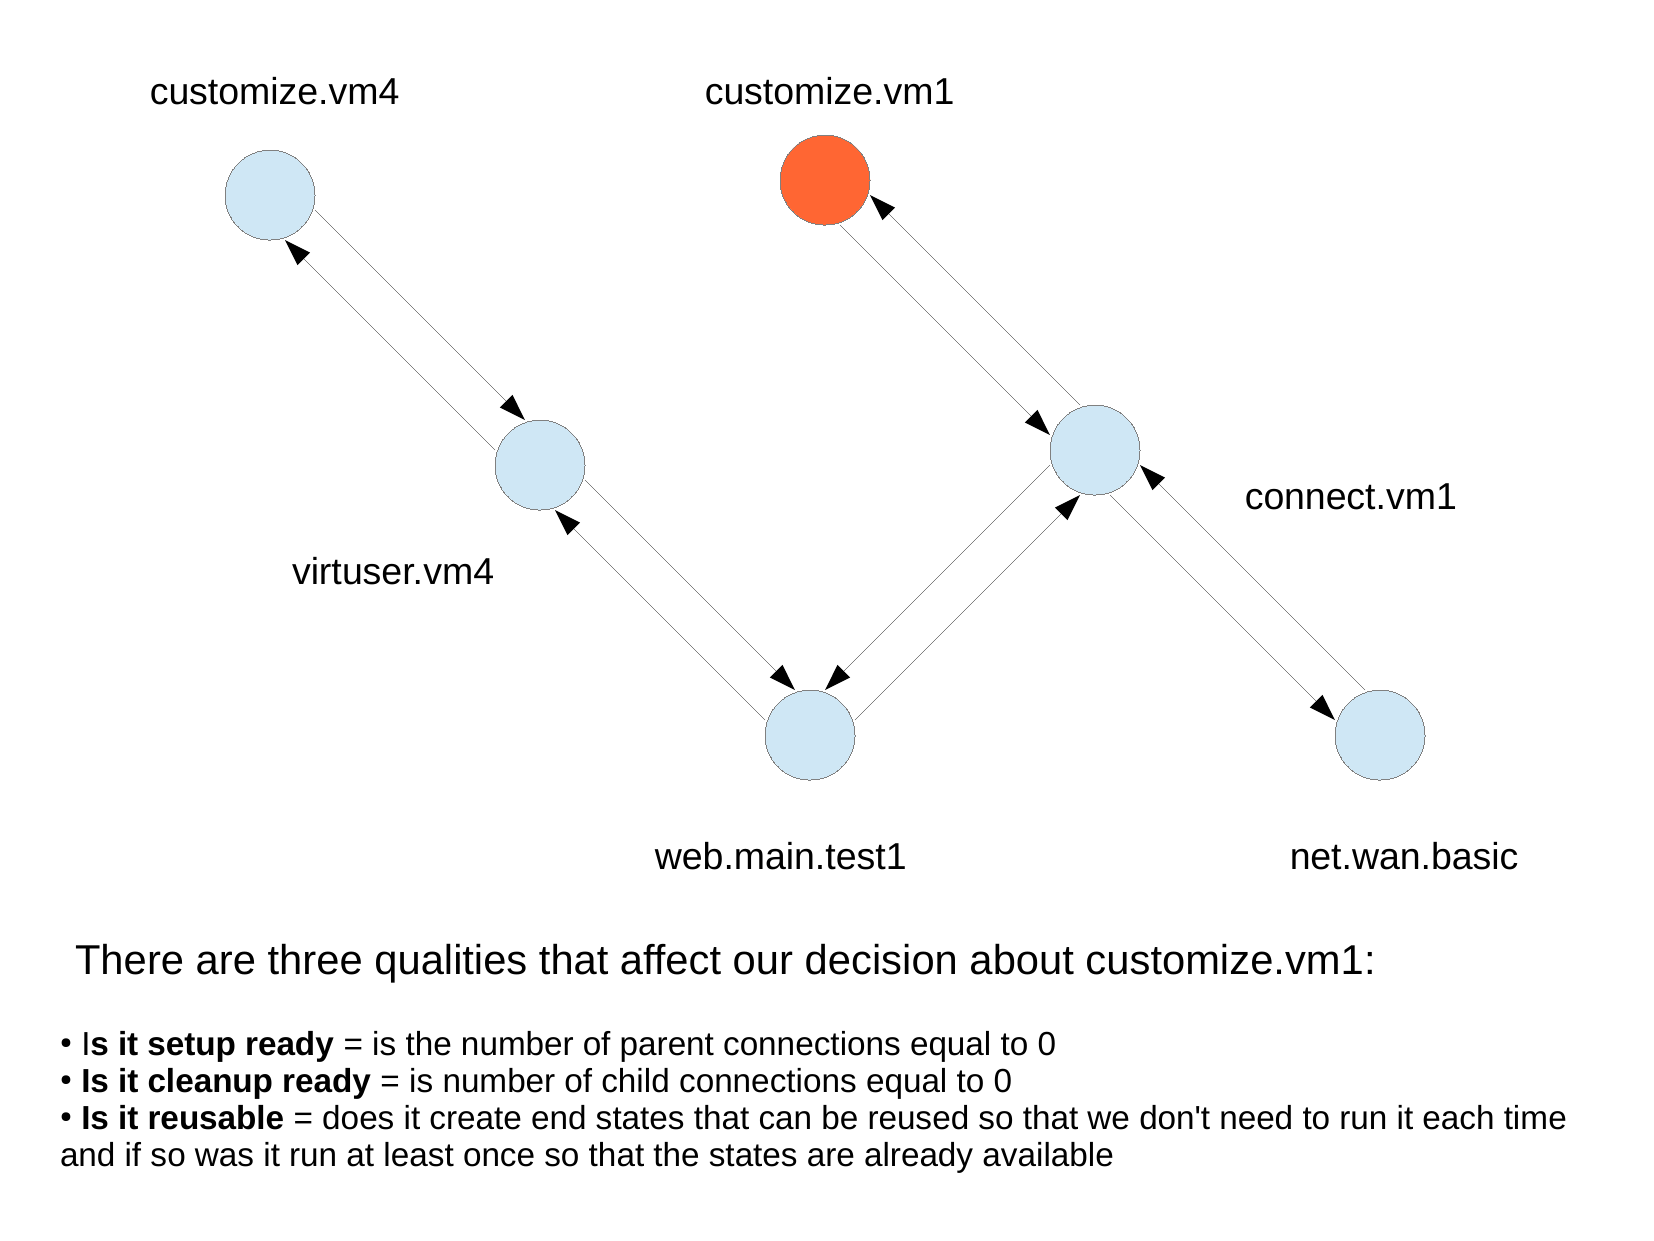

customize.vm4
customize.vm1
connect.vm1
virtuser.vm4
web.main.test1
net.wan.basic
# There are three qualities that affect our decision about customize.vm1:
 Is it setup ready = is the number of parent connections equal to 0
 Is it cleanup ready = is number of child connections equal to 0
 Is it reusable = does it create end states that can be reused so that we don't need to run it each time and if so was it run at least once so that the states are already available